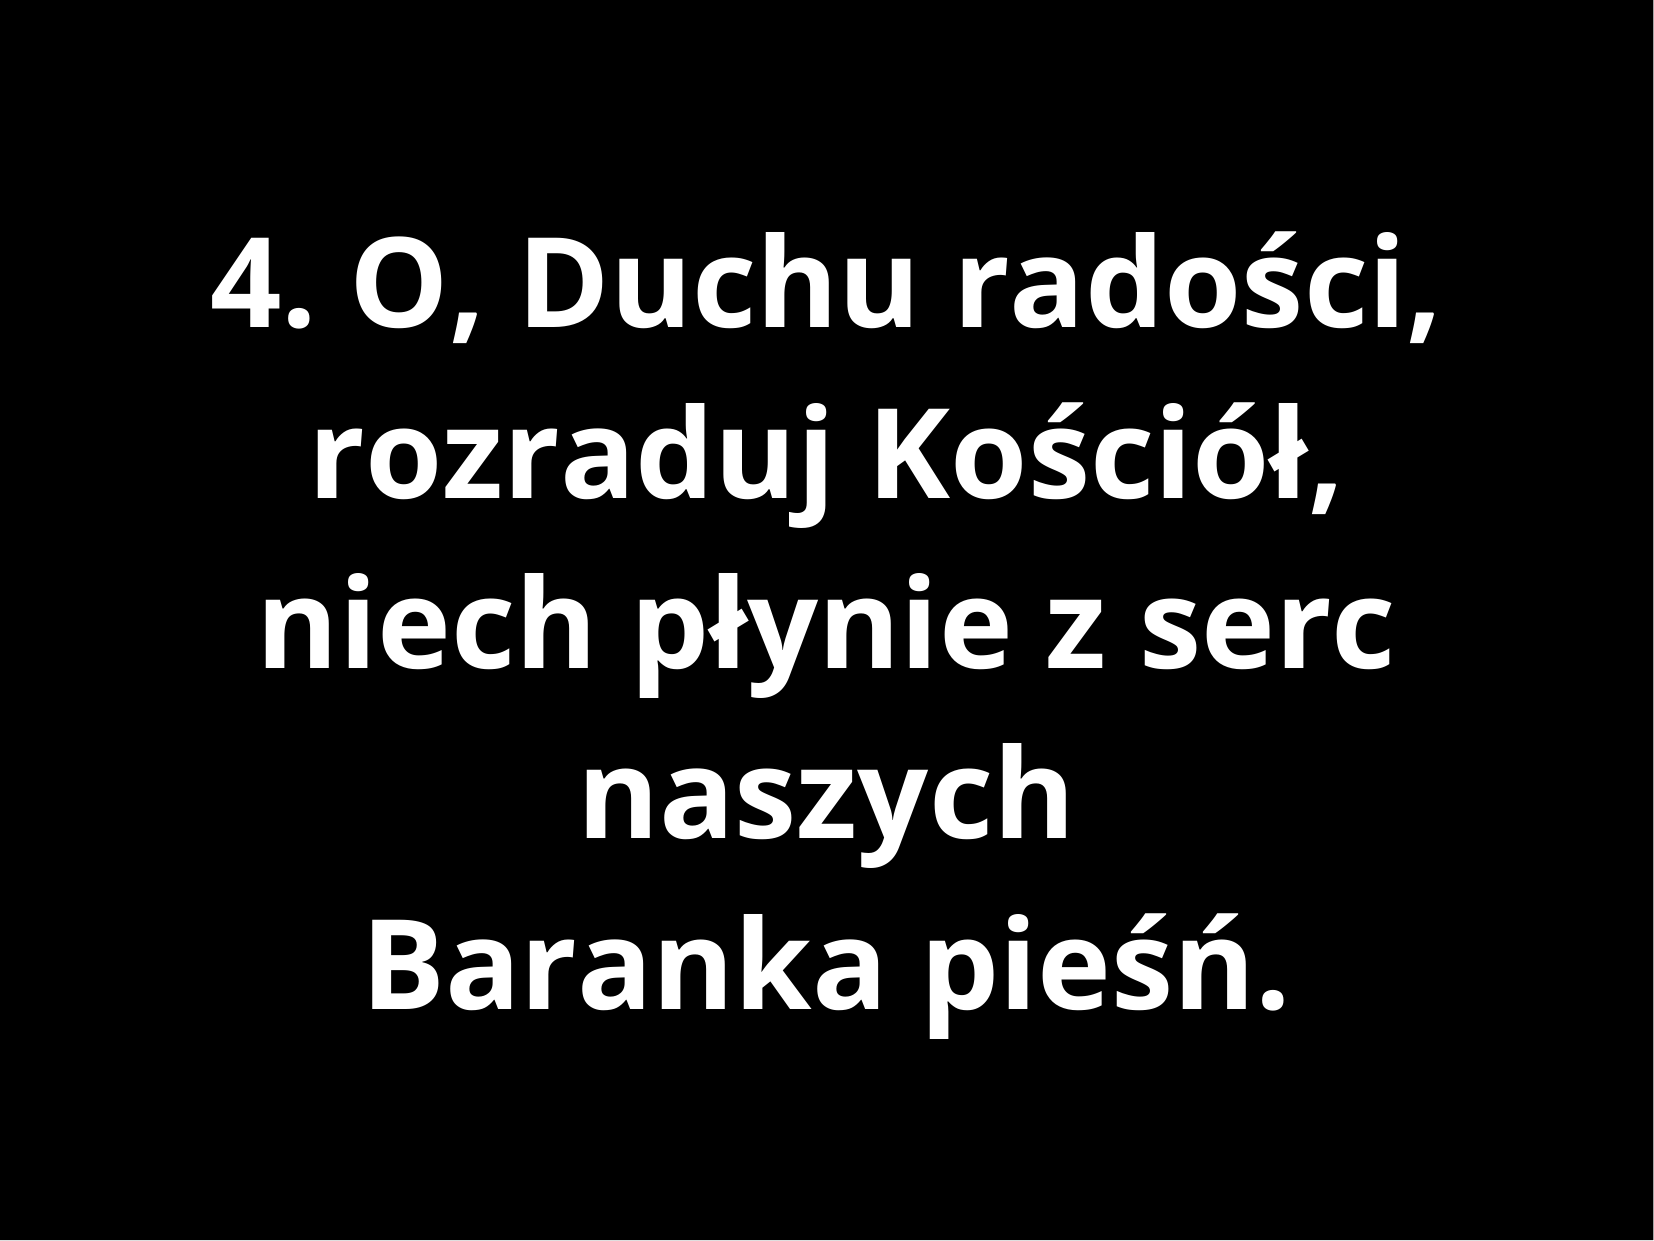

# 4. O, Duchu radości, rozraduj Kościół, niech płynie z serc naszych Baranka pieśń.